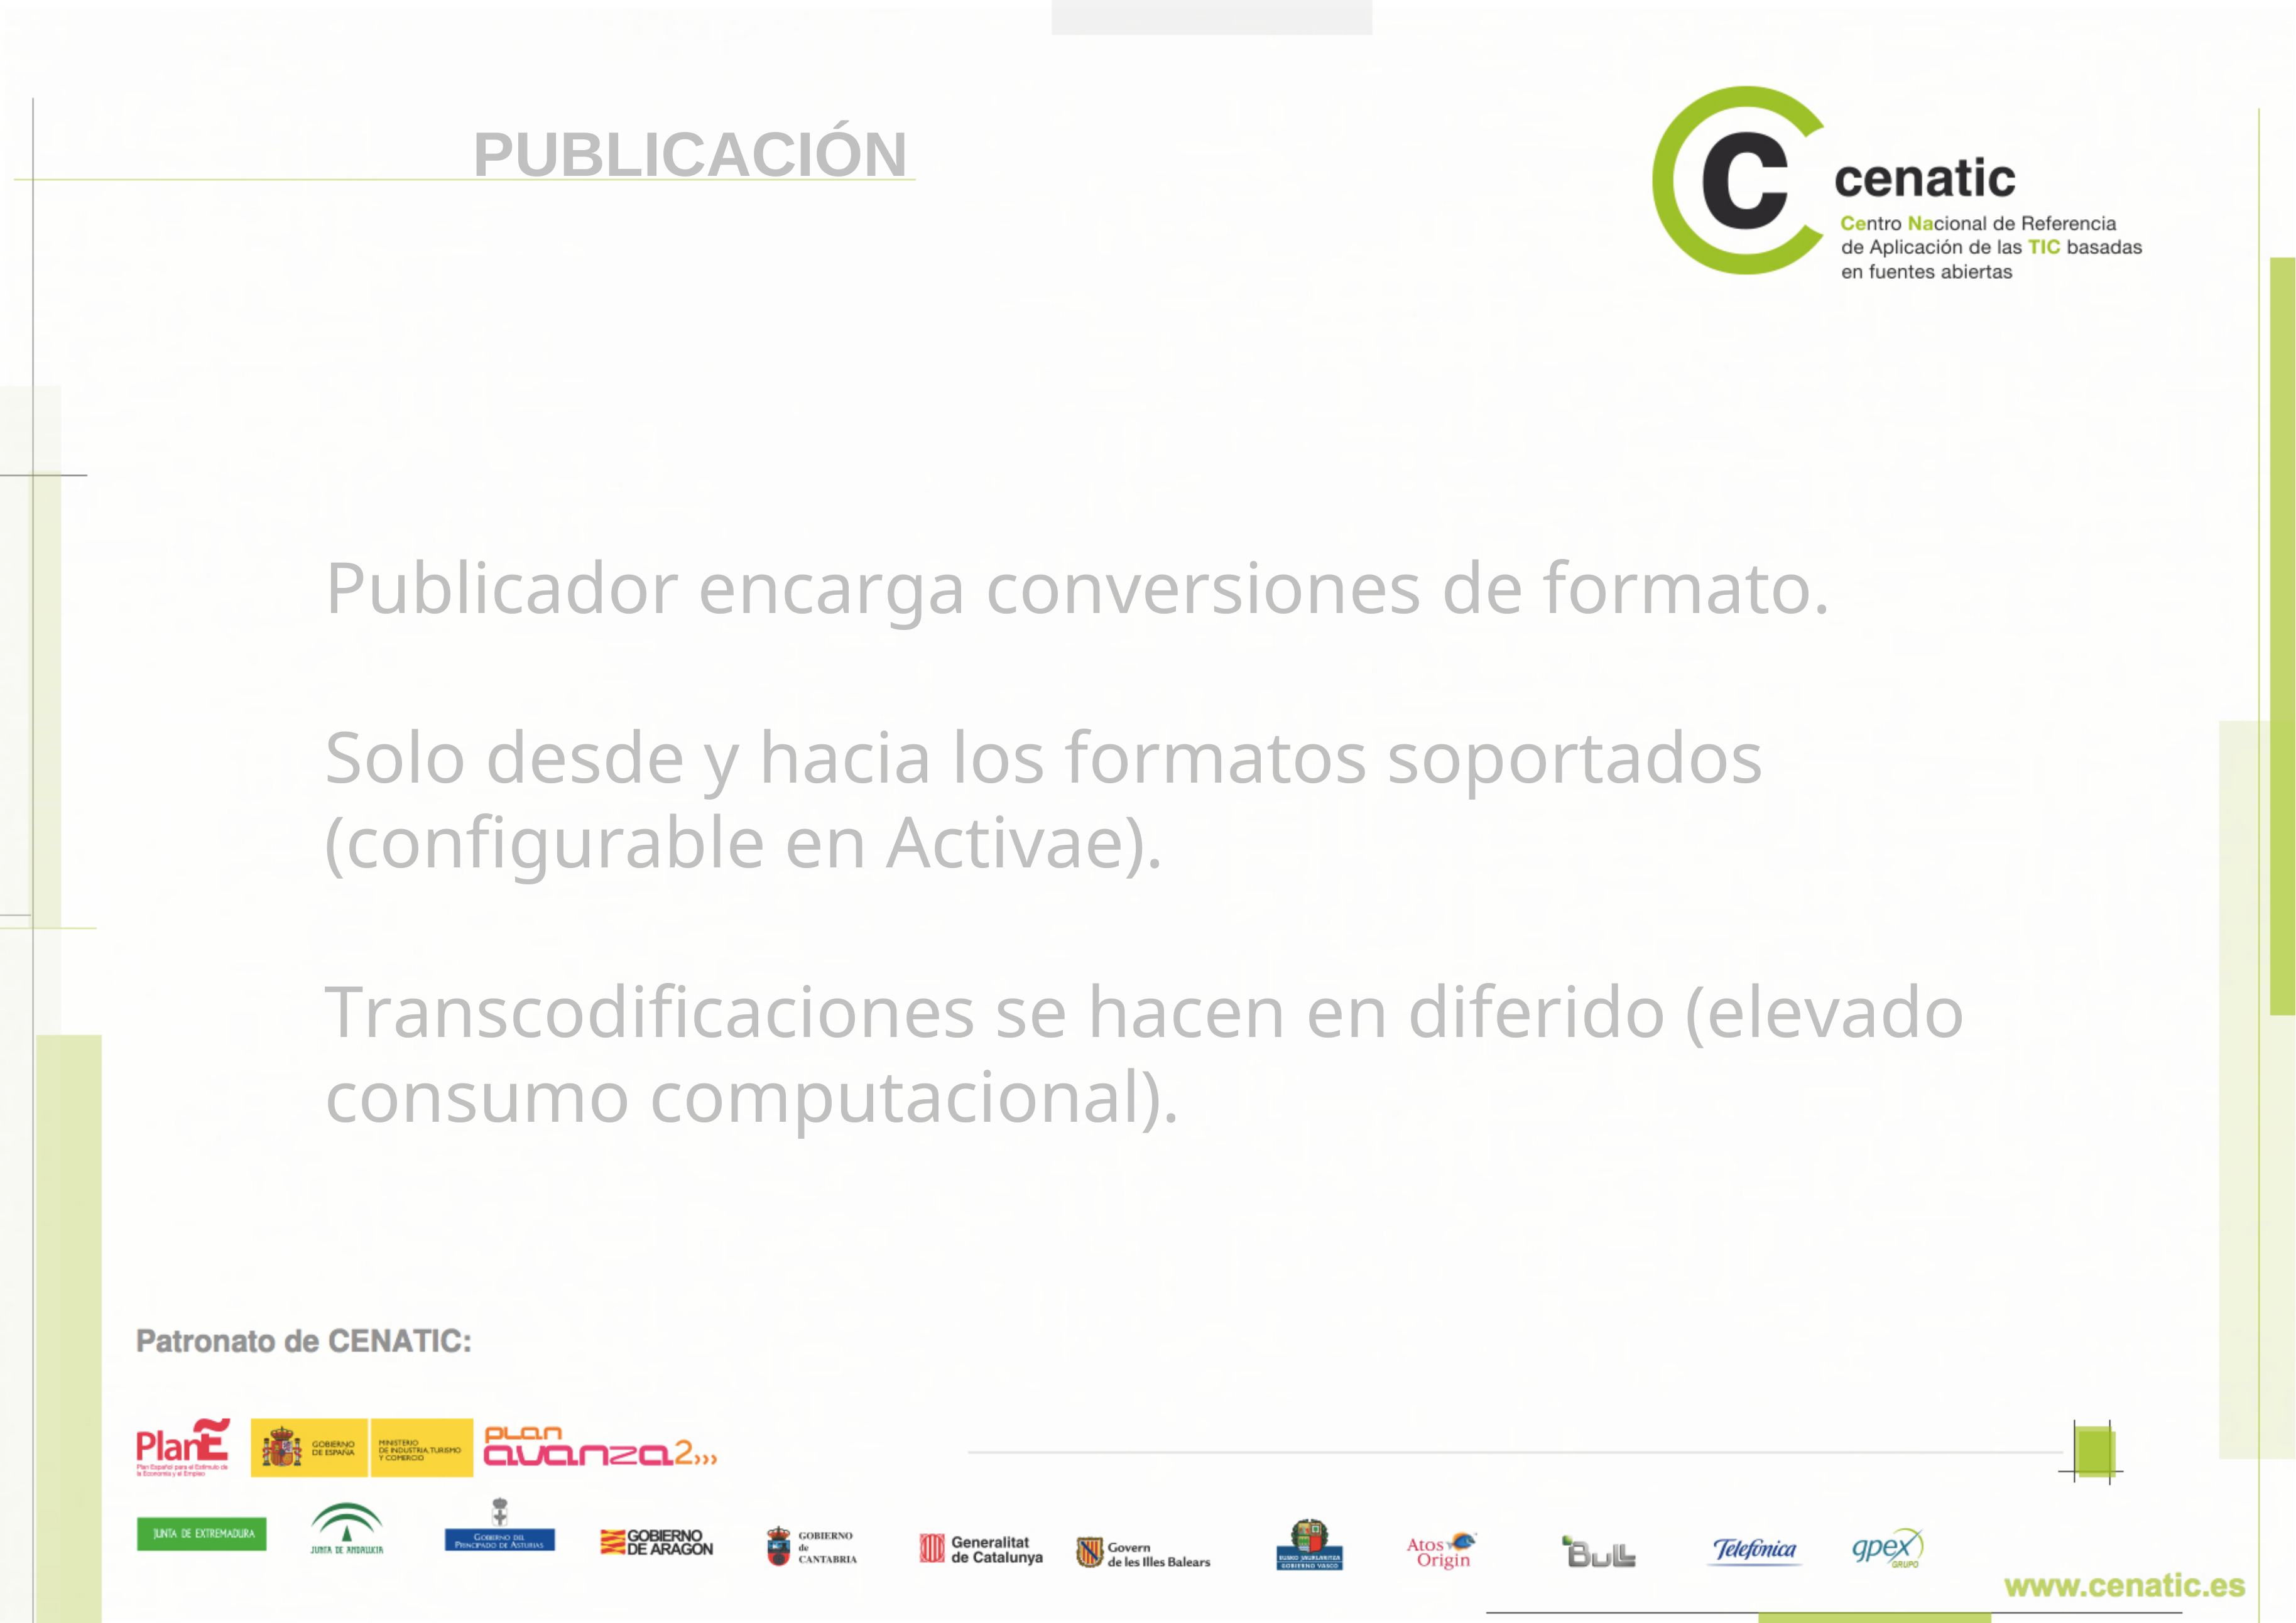

PUBLICACIÓN
Publicador encarga conversiones de formato.
Solo desde y hacia los formatos soportados (configurable en Activae).
Transcodificaciones se hacen en diferido (elevado consumo computacional).